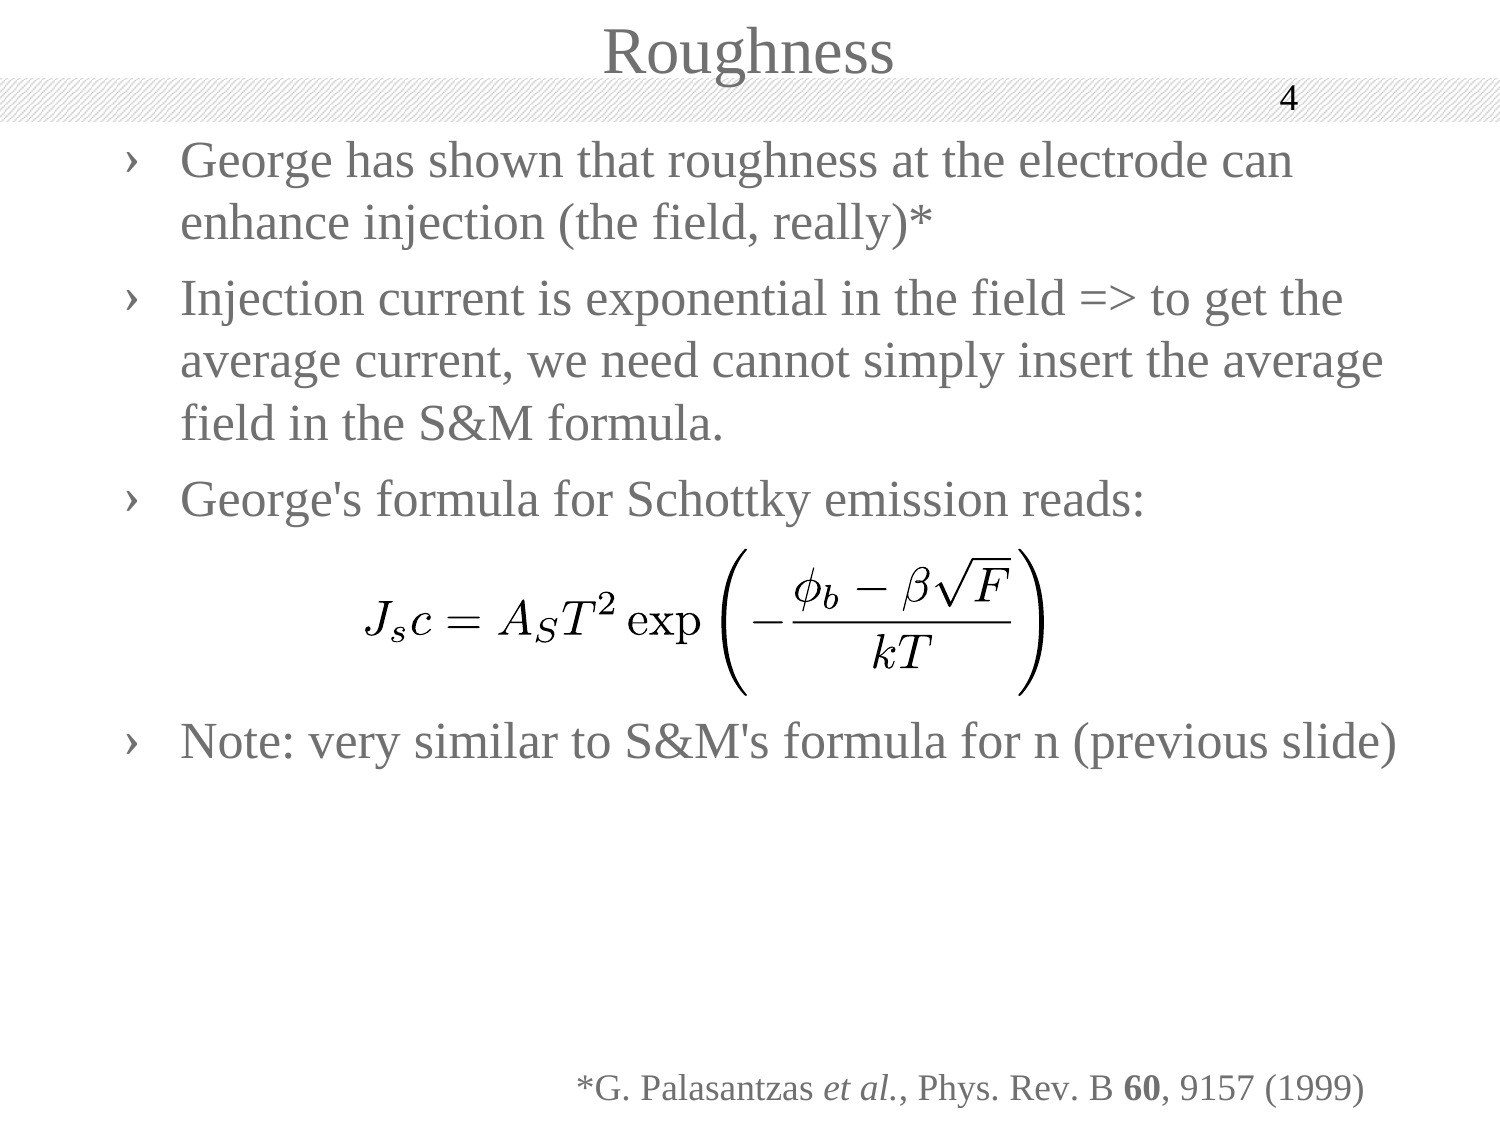

# Roughness
4
George has shown that roughness at the electrode can enhance injection (the field, really)*
Injection current is exponential in the field => to get the average current, we need cannot simply insert the average field in the S&M formula.
George's formula for Schottky emission reads:
Note: very similar to S&M's formula for n (previous slide)
7-2-11
*G. Palasantzas et al., Phys. Rev. B 60, 9157 (1999)